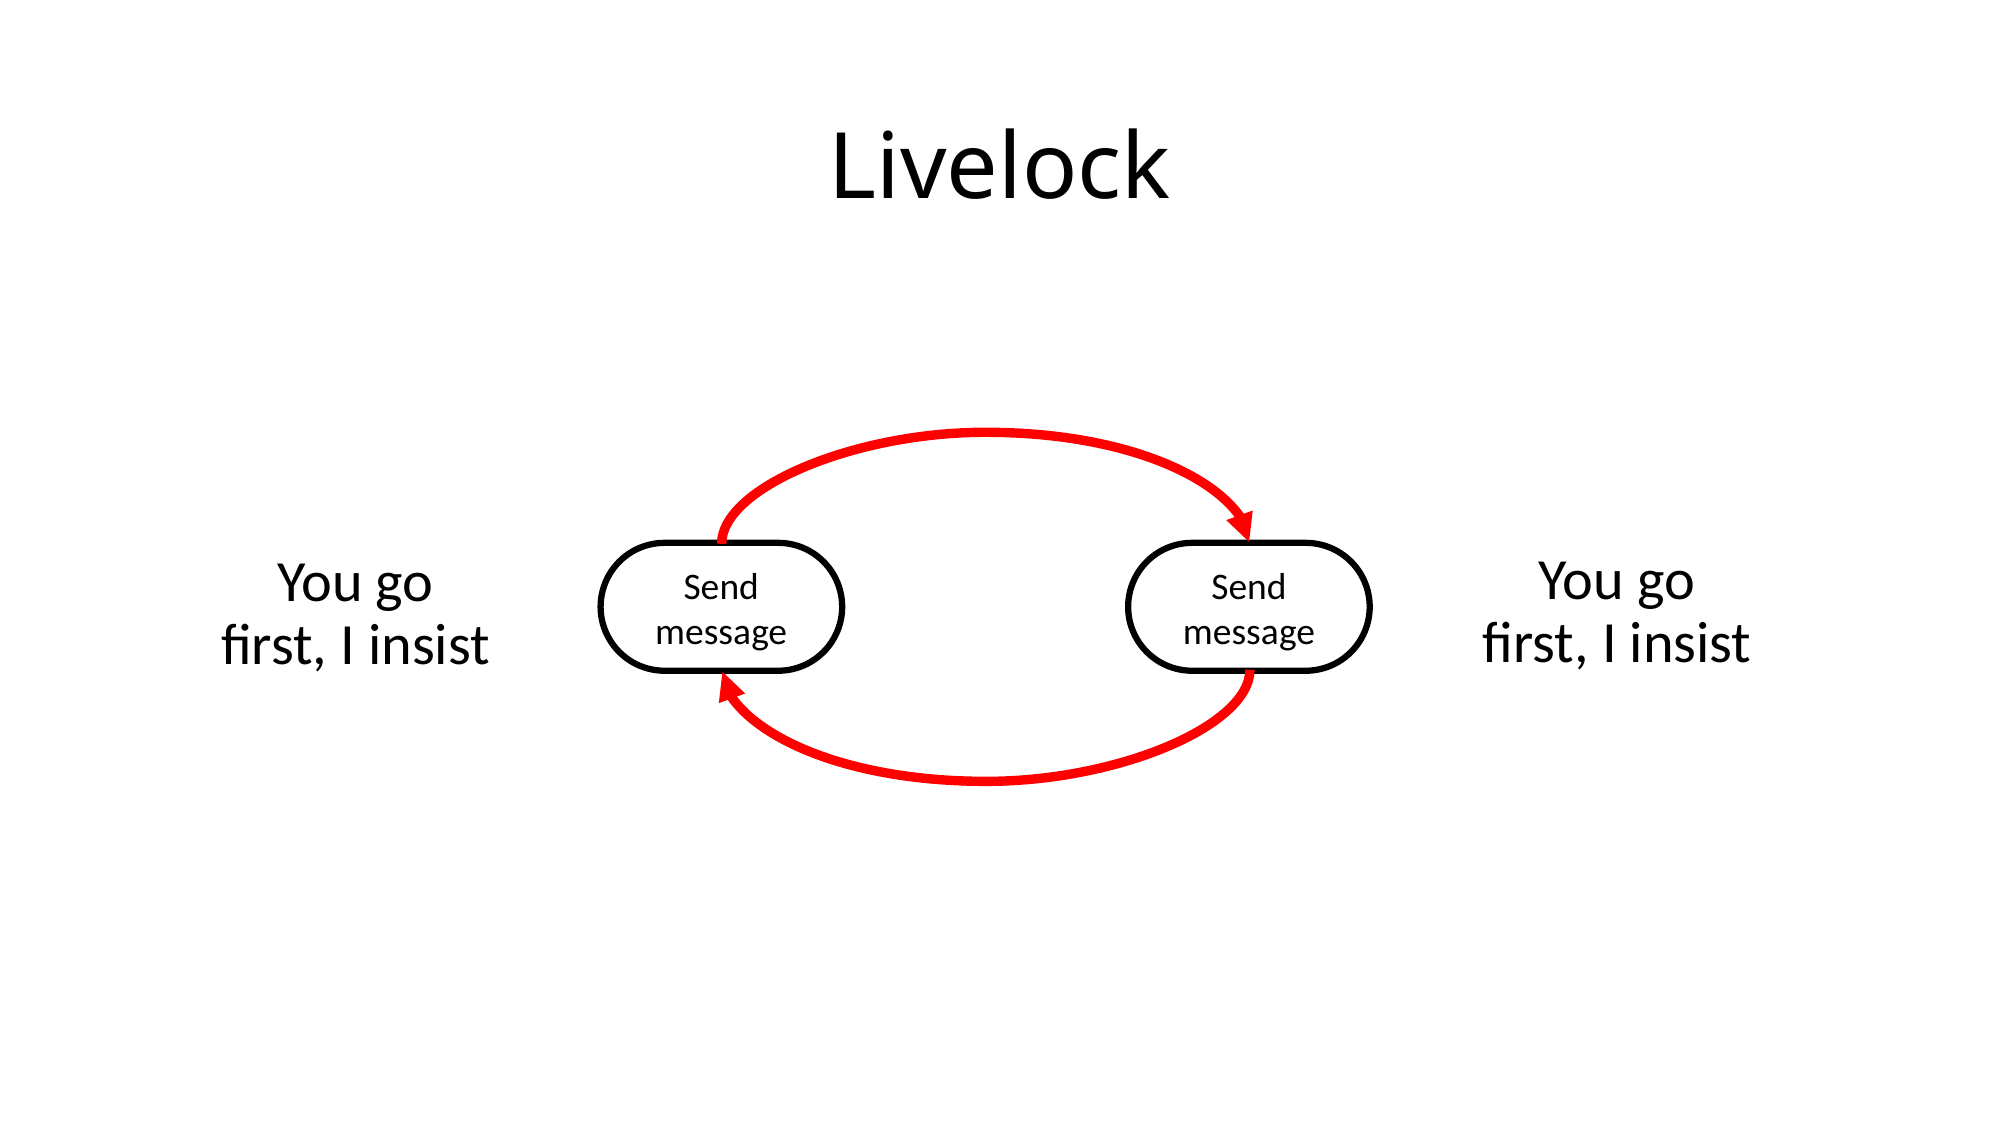

# Livelock
You go first, I insist
Send message
Send message
You go first, I insist